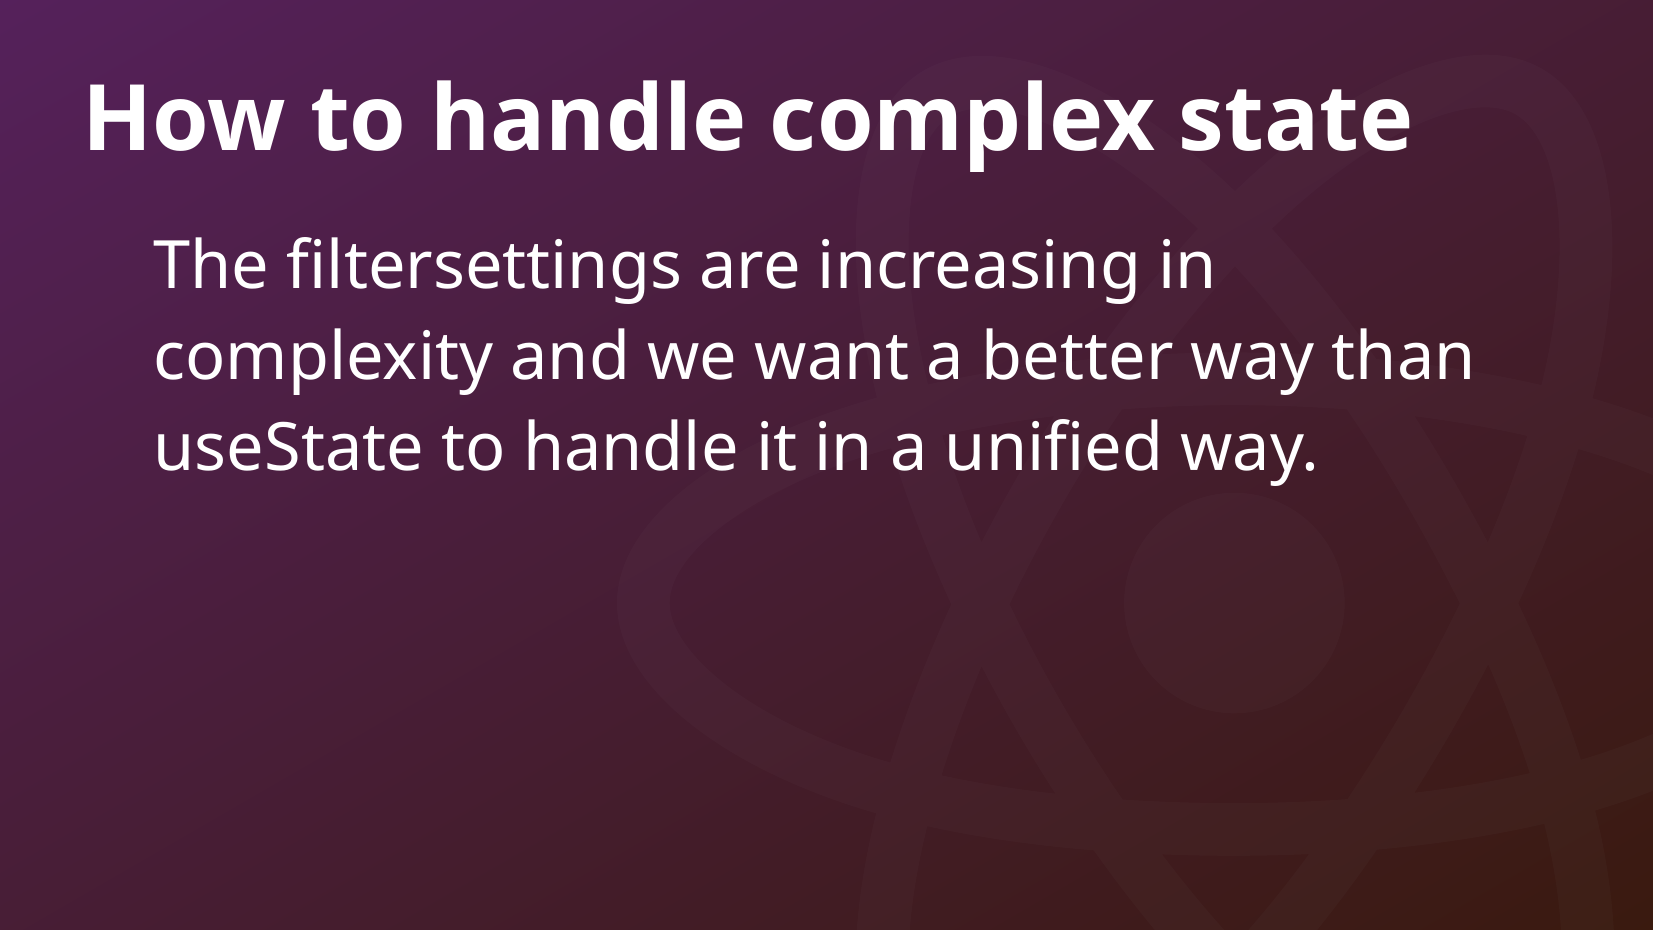

# How to handle complex state
The filtersettings are increasing in complexity and we want a better way than useState to handle it in a unified way.